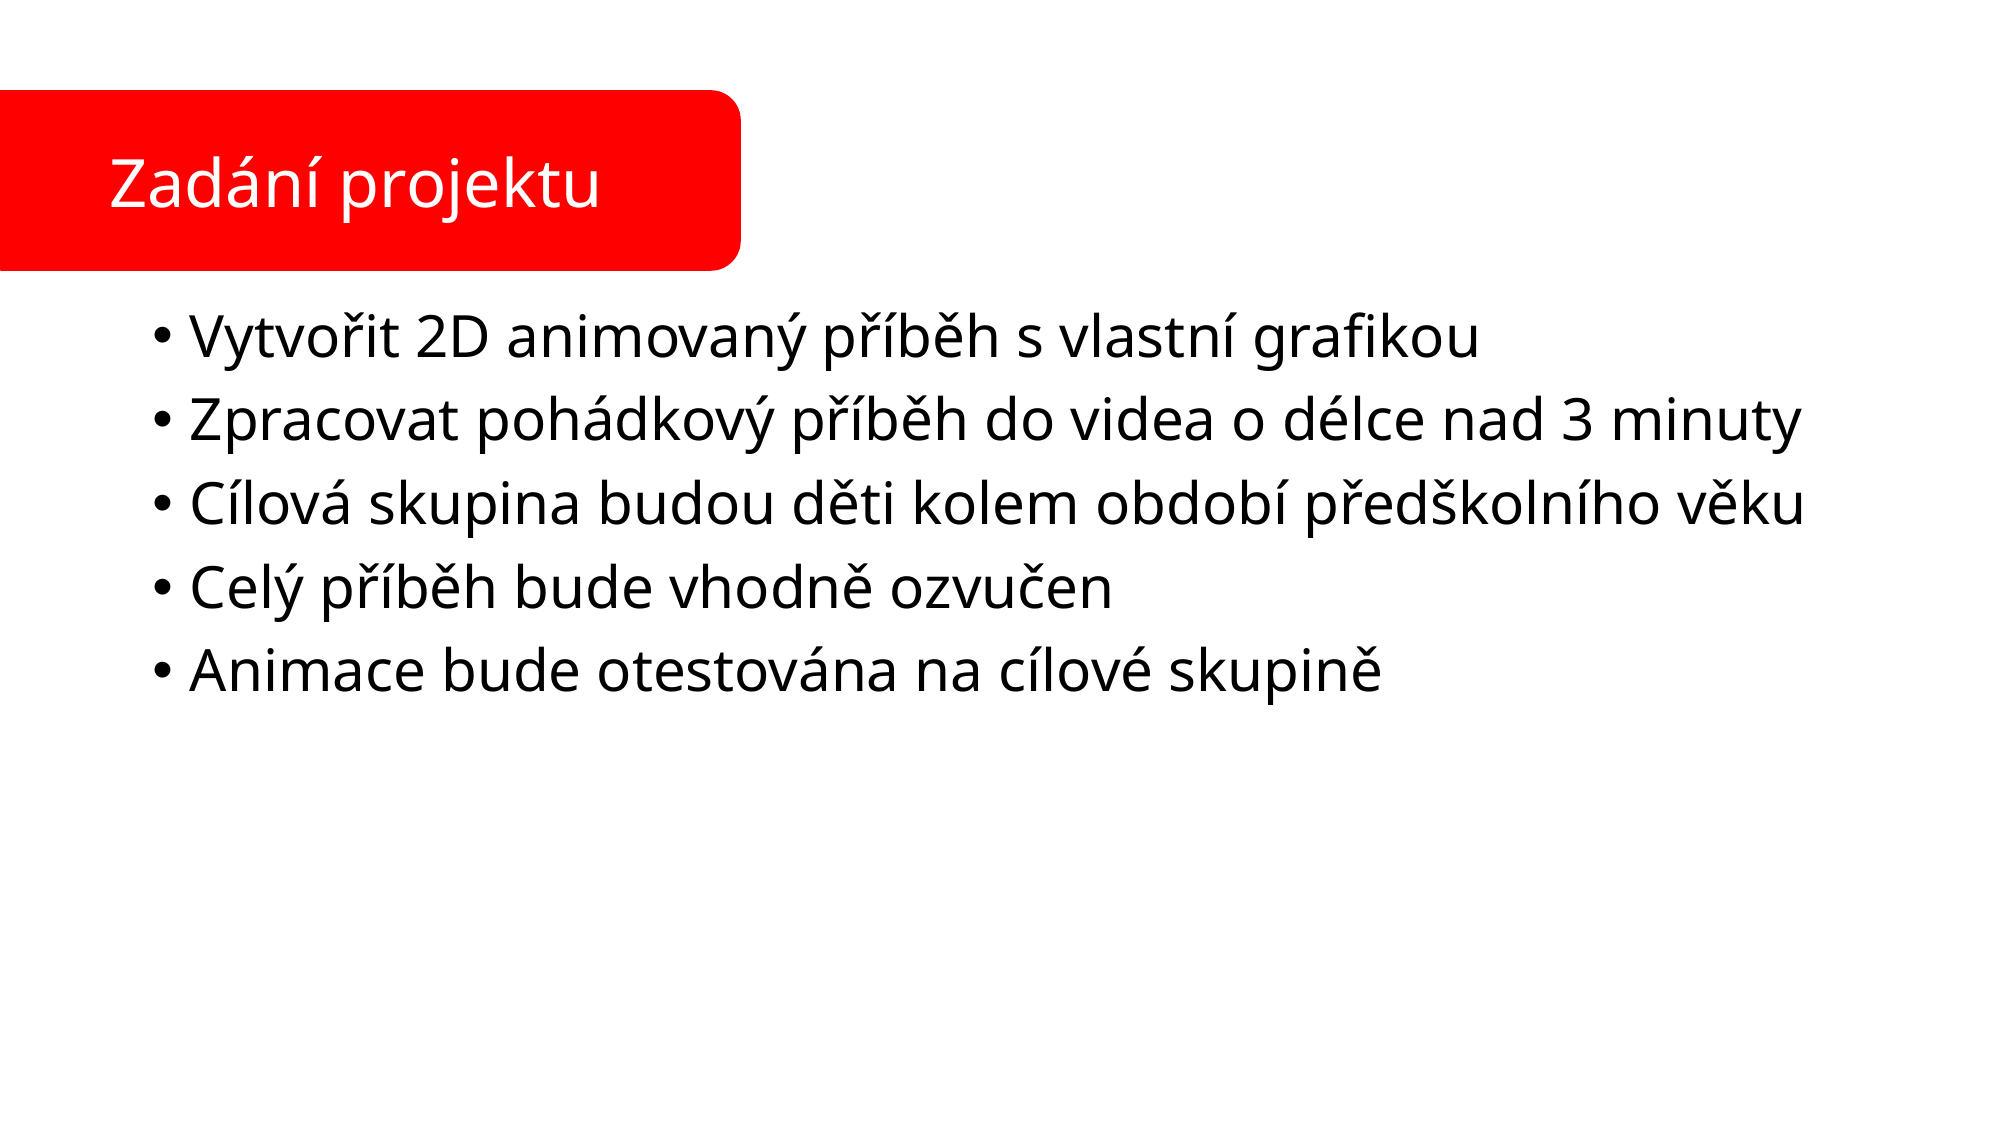

Zadání projektu
# Vytvořit 2D animovaný příběh s vlastní grafikou
Zpracovat pohádkový příběh do videa o délce nad 3 minuty
Cílová skupina budou děti kolem období předškolního věku
Celý příběh bude vhodně ozvučen
Animace bude otestována na cílové skupině